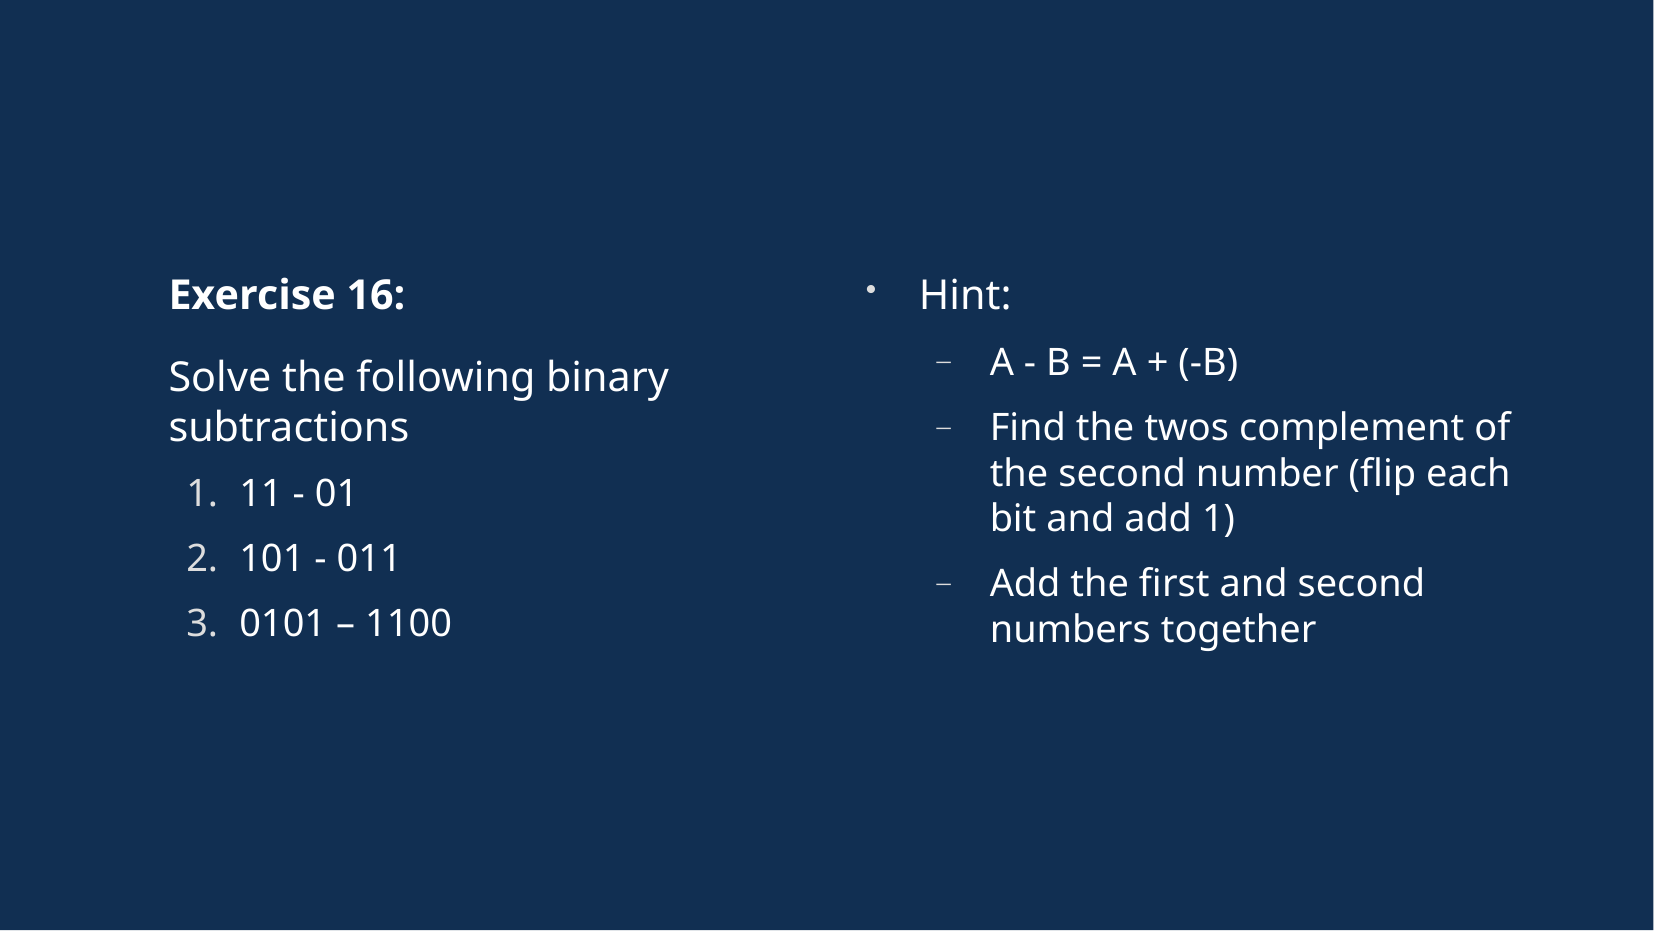

# Exercise 16:
Solve the following binary subtractions
11 - 01
101 - 011
0101 – 1100
Hint:
A - B = A + (-B)
Find the twos complement of the second number (flip each bit and add 1)
Add the first and second numbers together